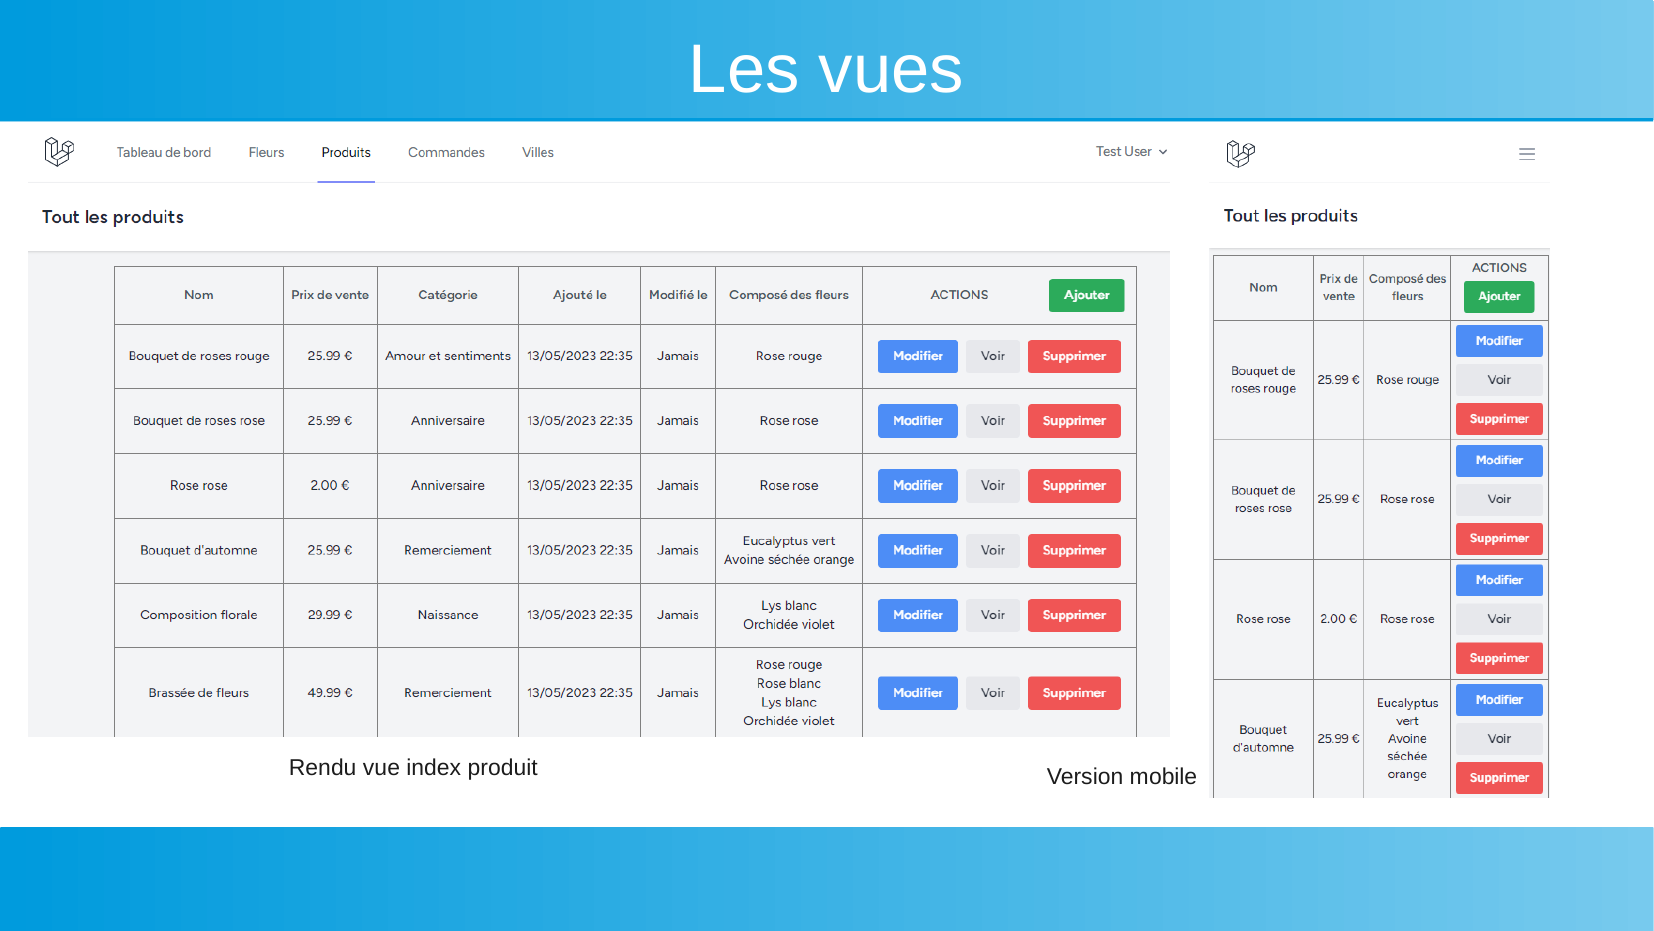

# Les vues
Rendu vue index produit
Version mobile